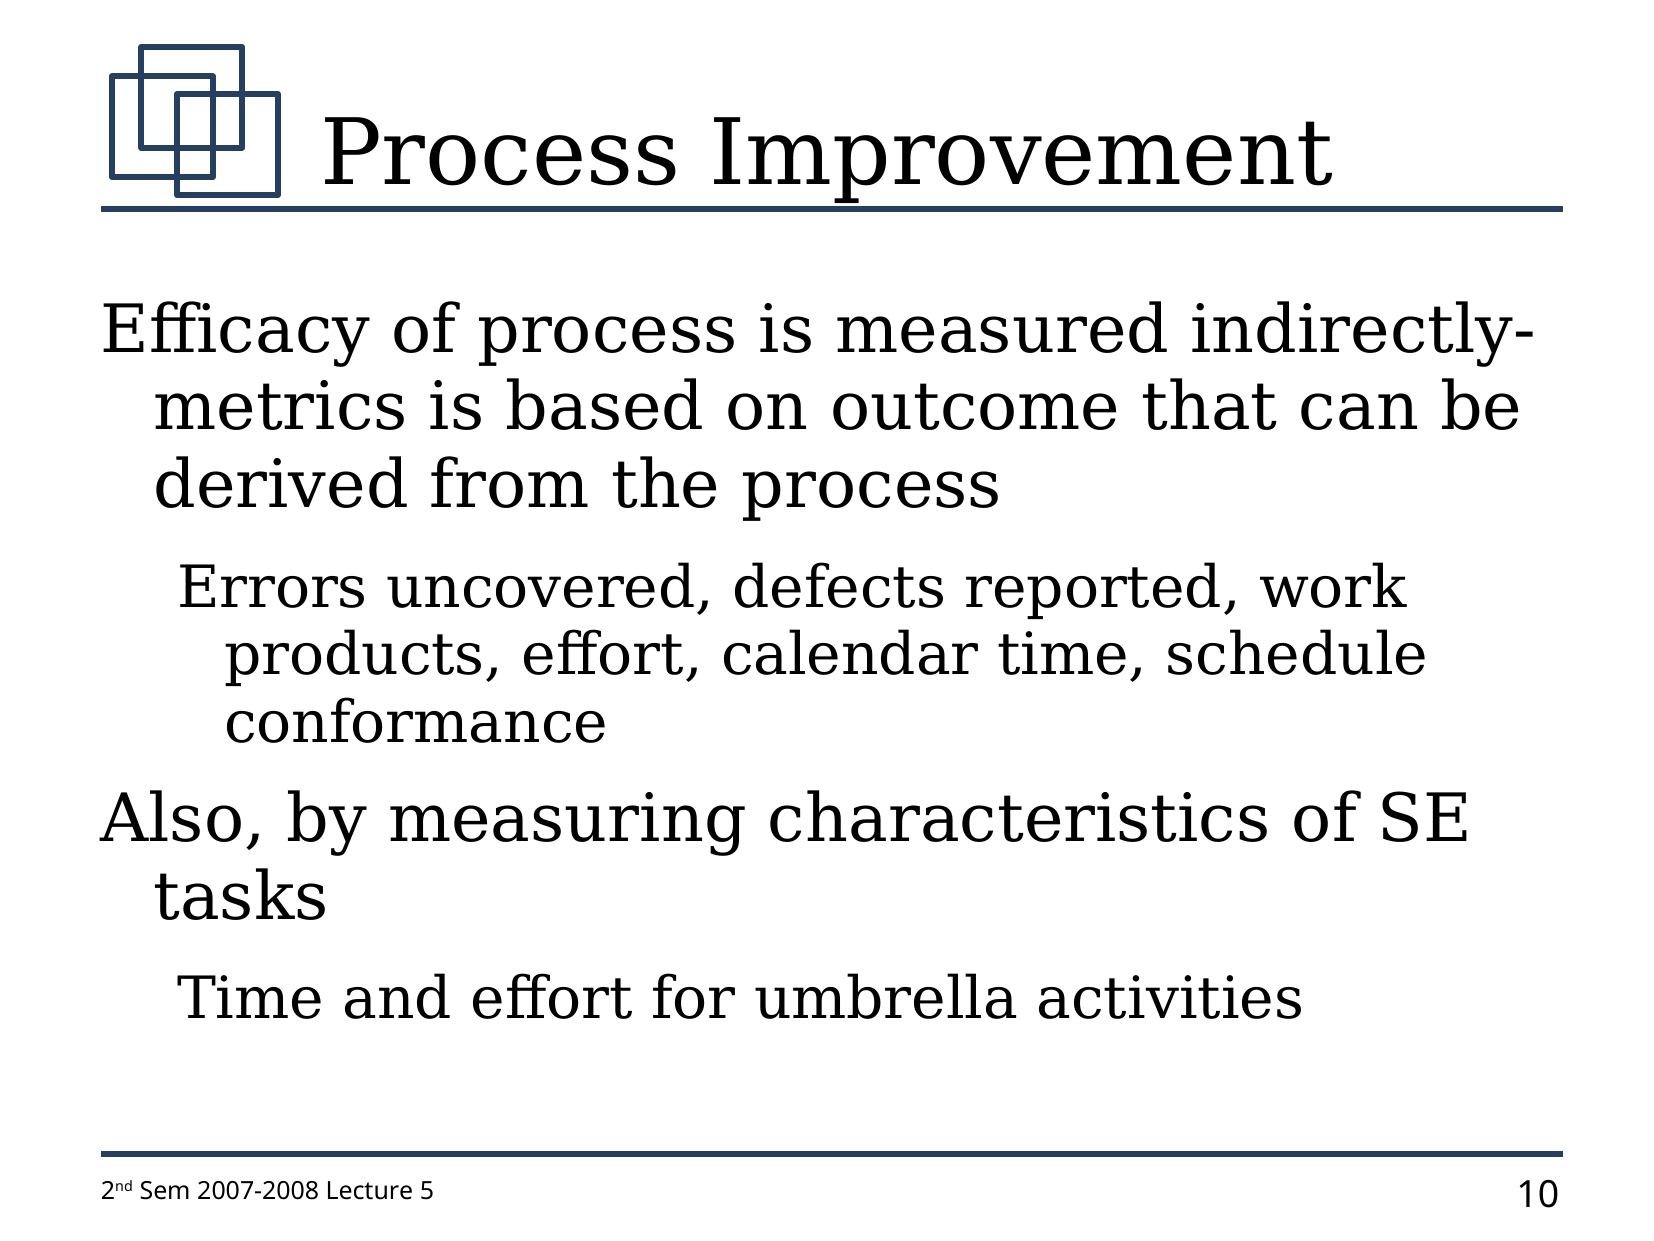

# Process Improvement
Efficacy of process is measured indirectly-metrics is based on outcome that can be derived from the process
Errors uncovered, defects reported, work products, effort, calendar time, schedule conformance
Also, by measuring characteristics of SE tasks
Time and effort for umbrella activities